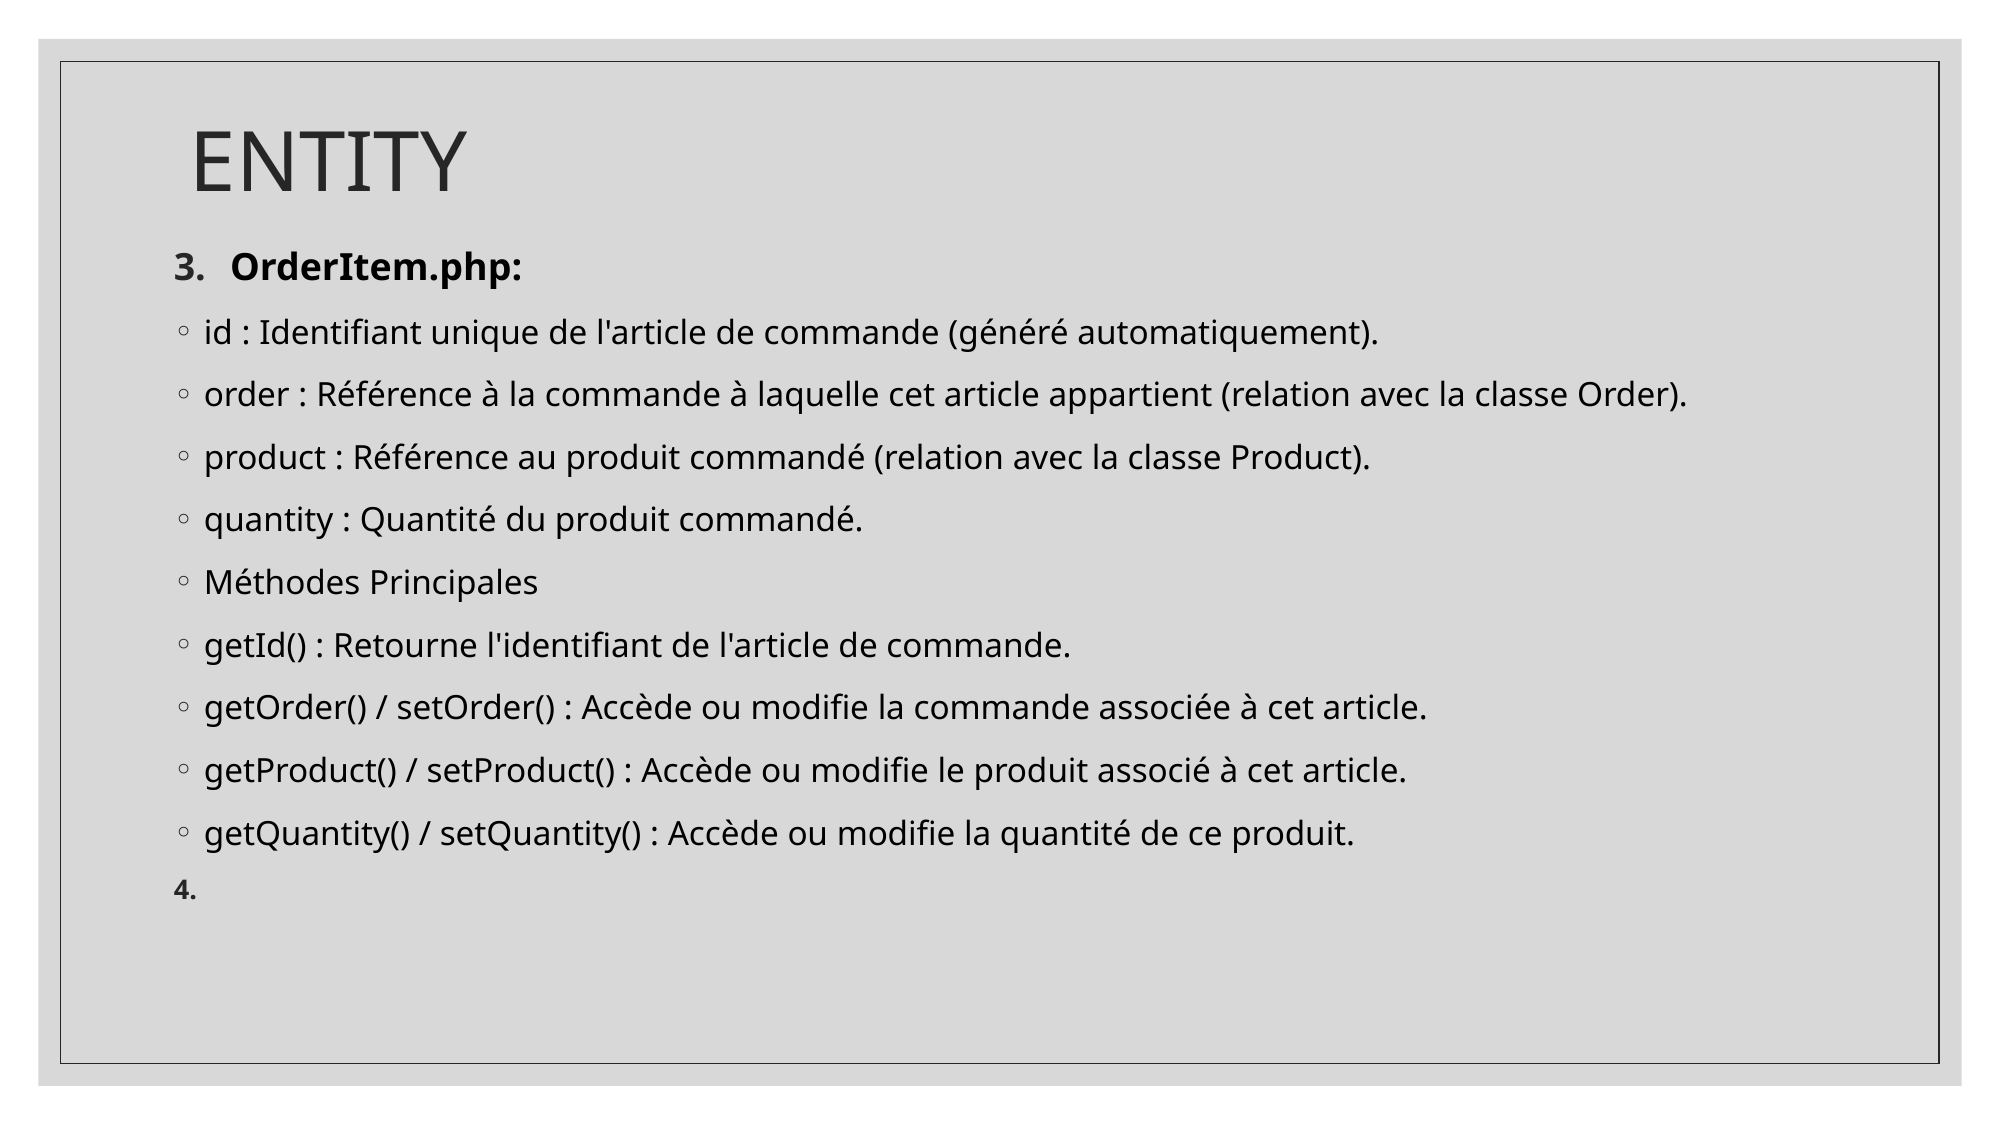

# ENTITY
OrderItem.php:
id : Identifiant unique de l'article de commande (généré automatiquement).
order : Référence à la commande à laquelle cet article appartient (relation avec la classe Order).
product : Référence au produit commandé (relation avec la classe Product).
quantity : Quantité du produit commandé.
Méthodes Principales
getId() : Retourne l'identifiant de l'article de commande.
getOrder() / setOrder() : Accède ou modifie la commande associée à cet article.
getProduct() / setProduct() : Accède ou modifie le produit associé à cet article.
getQuantity() / setQuantity() : Accède ou modifie la quantité de ce produit.